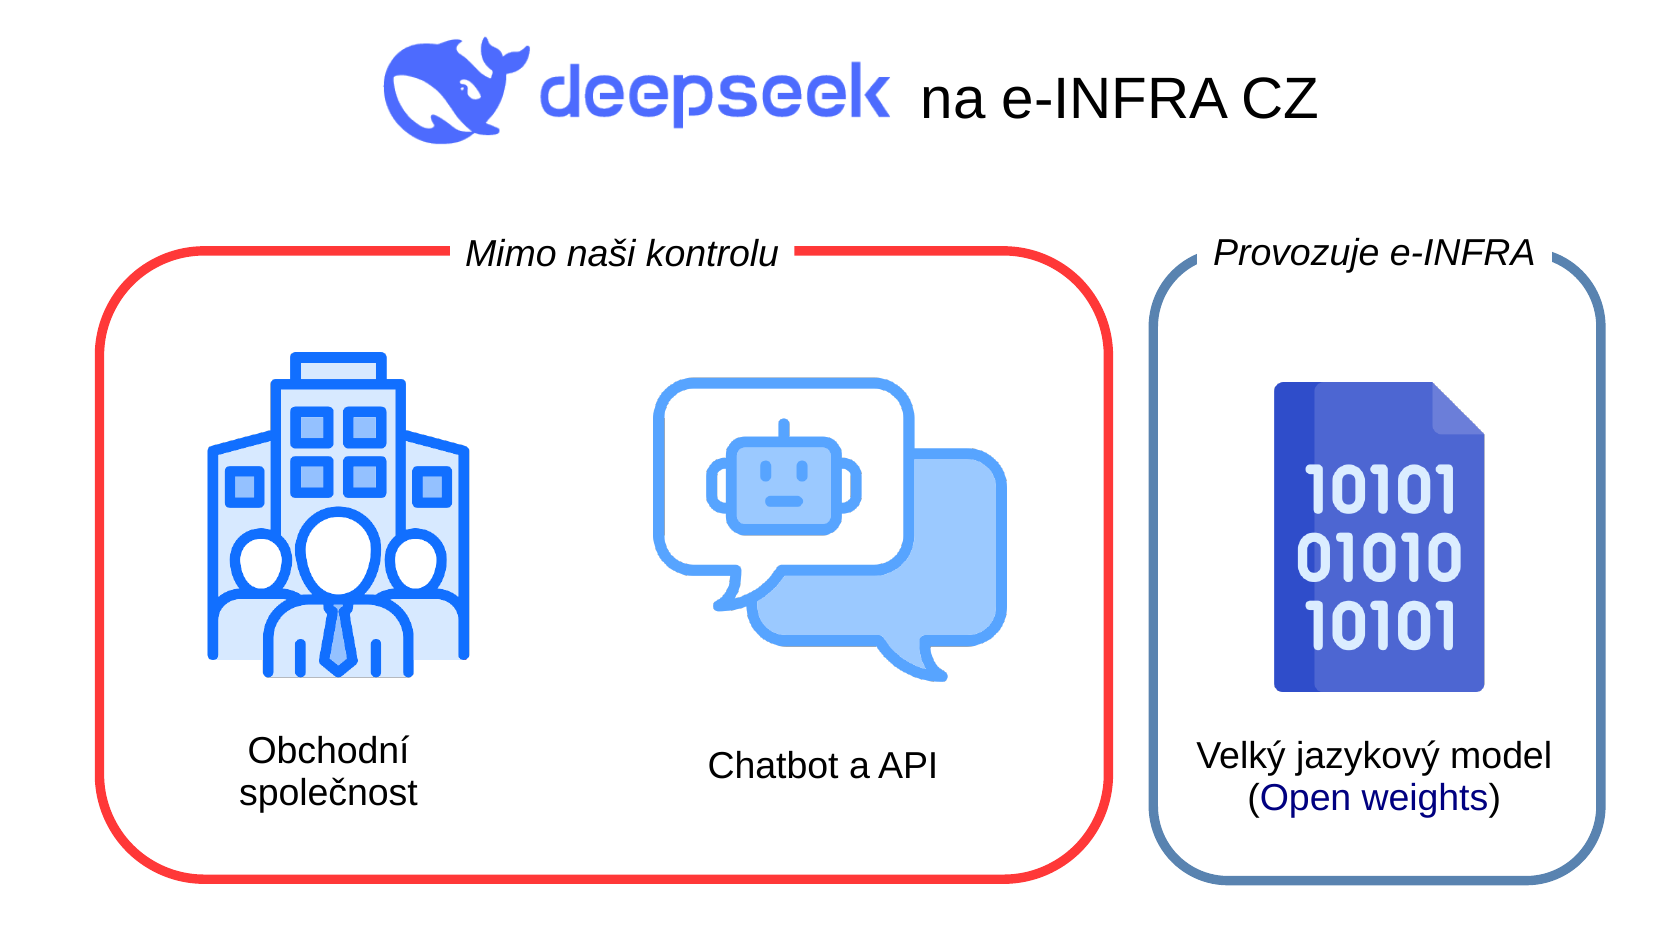

na e-INFRA CZ
Provozuje e-INFRA
Mimo naši kontrolu
Obchodní společnost
Velký jazykový model
(Open weights)
Chatbot a API